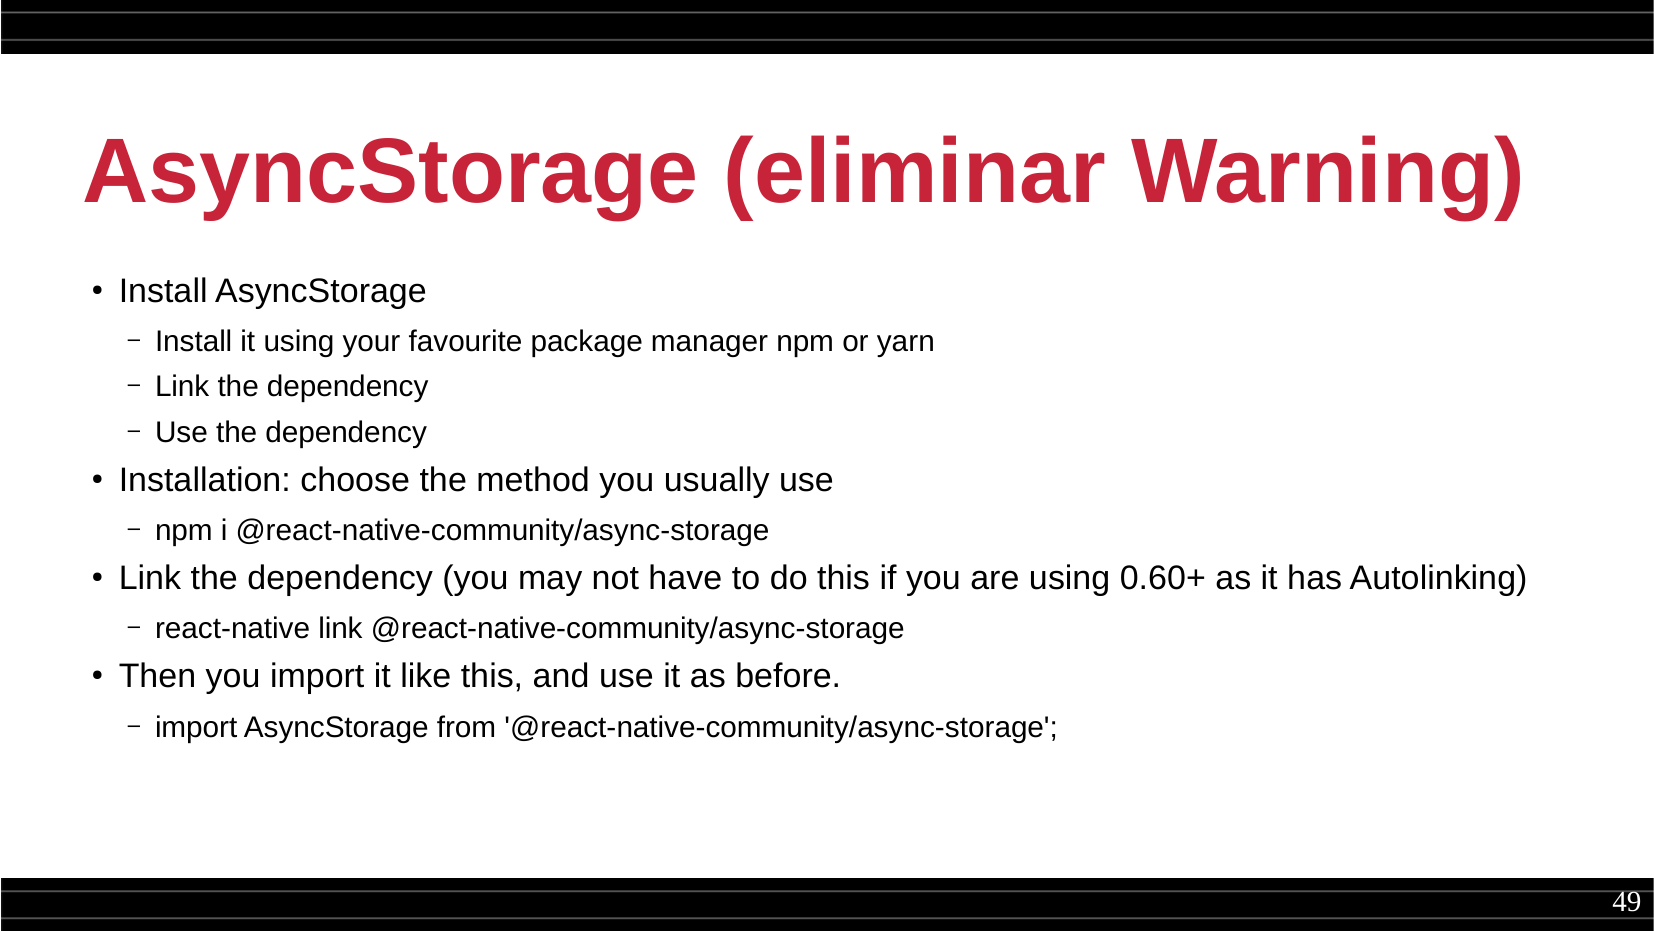

# AsyncStorage (eliminar Warning)
Install AsyncStorage
Install it using your favourite package manager npm or yarn
Link the dependency
Use the dependency
Installation: choose the method you usually use
npm i @react-native-community/async-storage
Link the dependency (you may not have to do this if you are using 0.60+ as it has Autolinking)
react-native link @react-native-community/async-storage
Then you import it like this, and use it as before.
import AsyncStorage from '@react-native-community/async-storage';